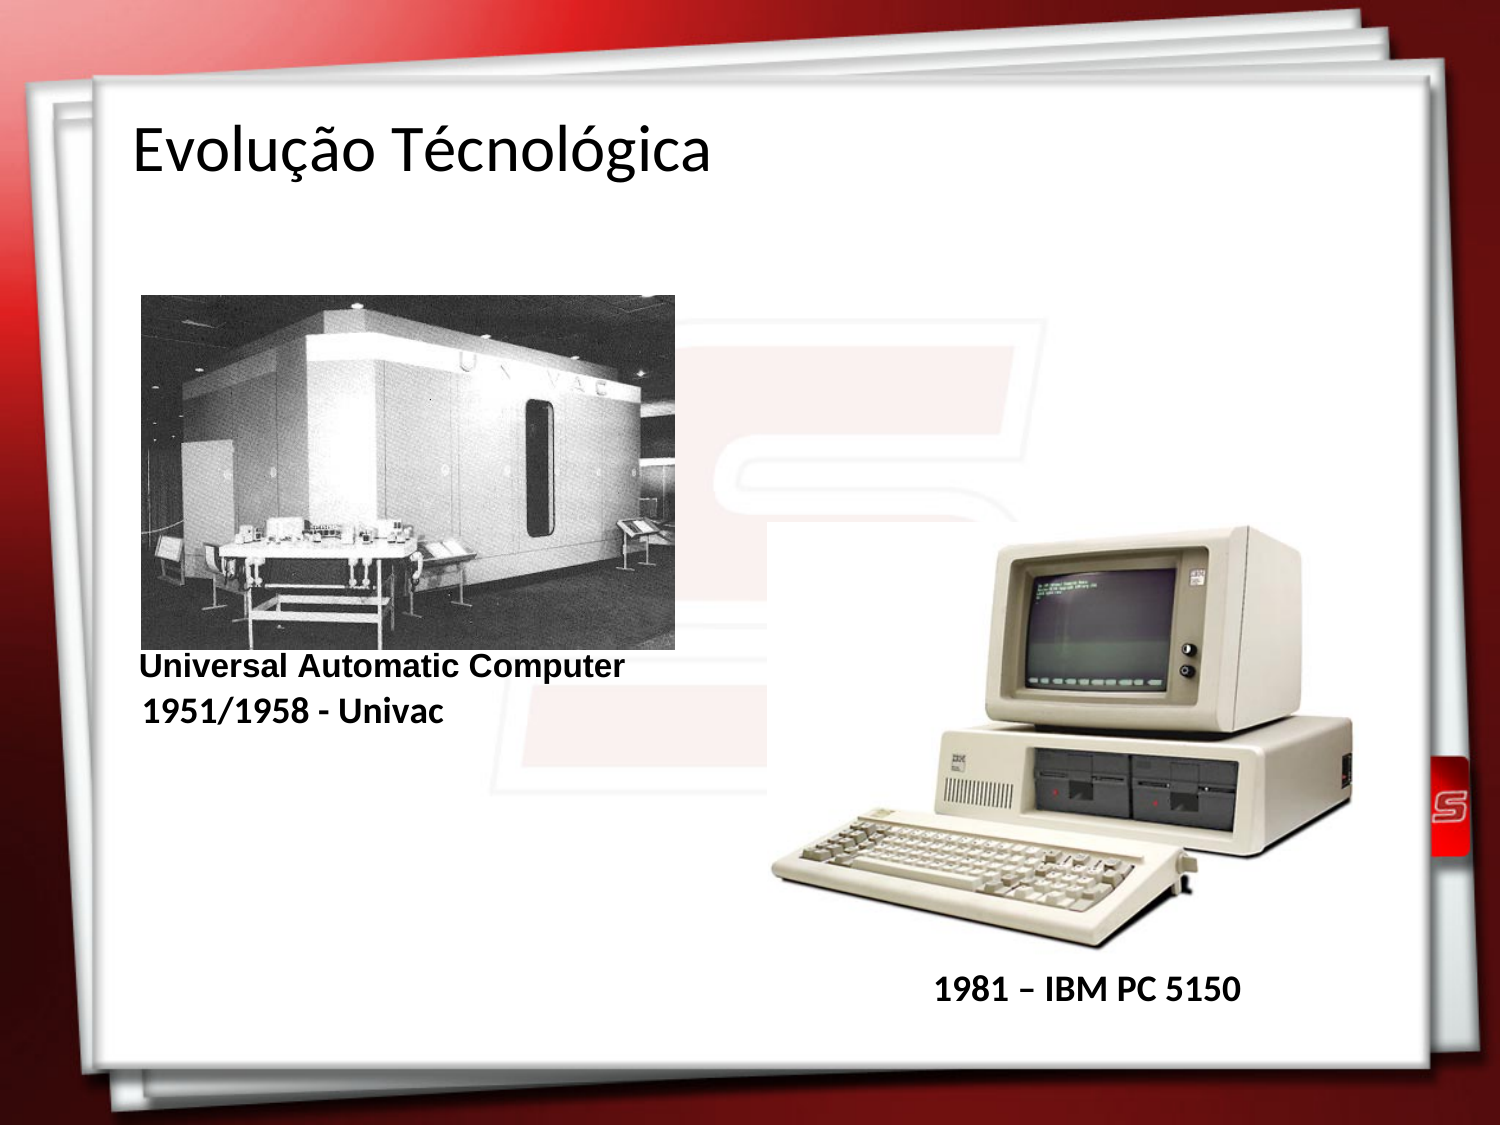

# Evolução Técnológica
Universal Automatic Computer
1951/1958 - Univac
1981 – IBM PC 5150